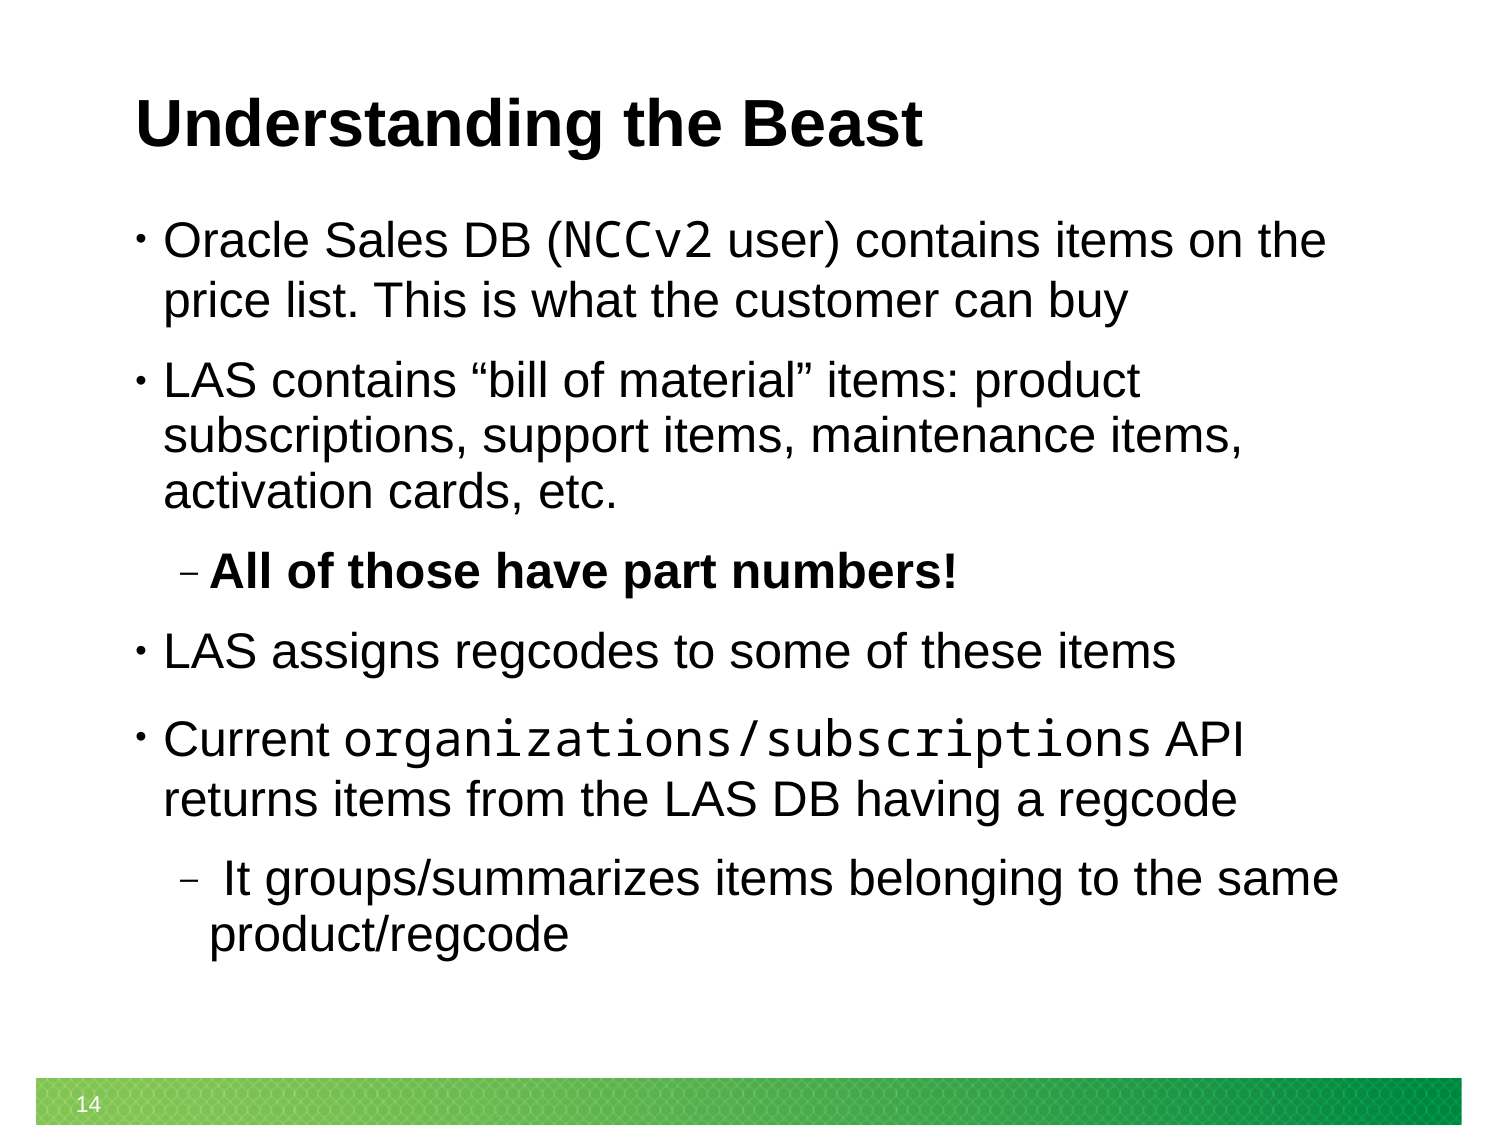

# Understanding the Beast
Oracle Sales DB (NCCv2 user) contains items on the price list. This is what the customer can buy
LAS contains “bill of material” items: product subscriptions, support items, maintenance items, activation cards, etc.
All of those have part numbers!
LAS assigns regcodes to some of these items
Current organizations/subscriptions API returns items from the LAS DB having a regcode
 It groups/summarizes items belonging to the same product/regcode